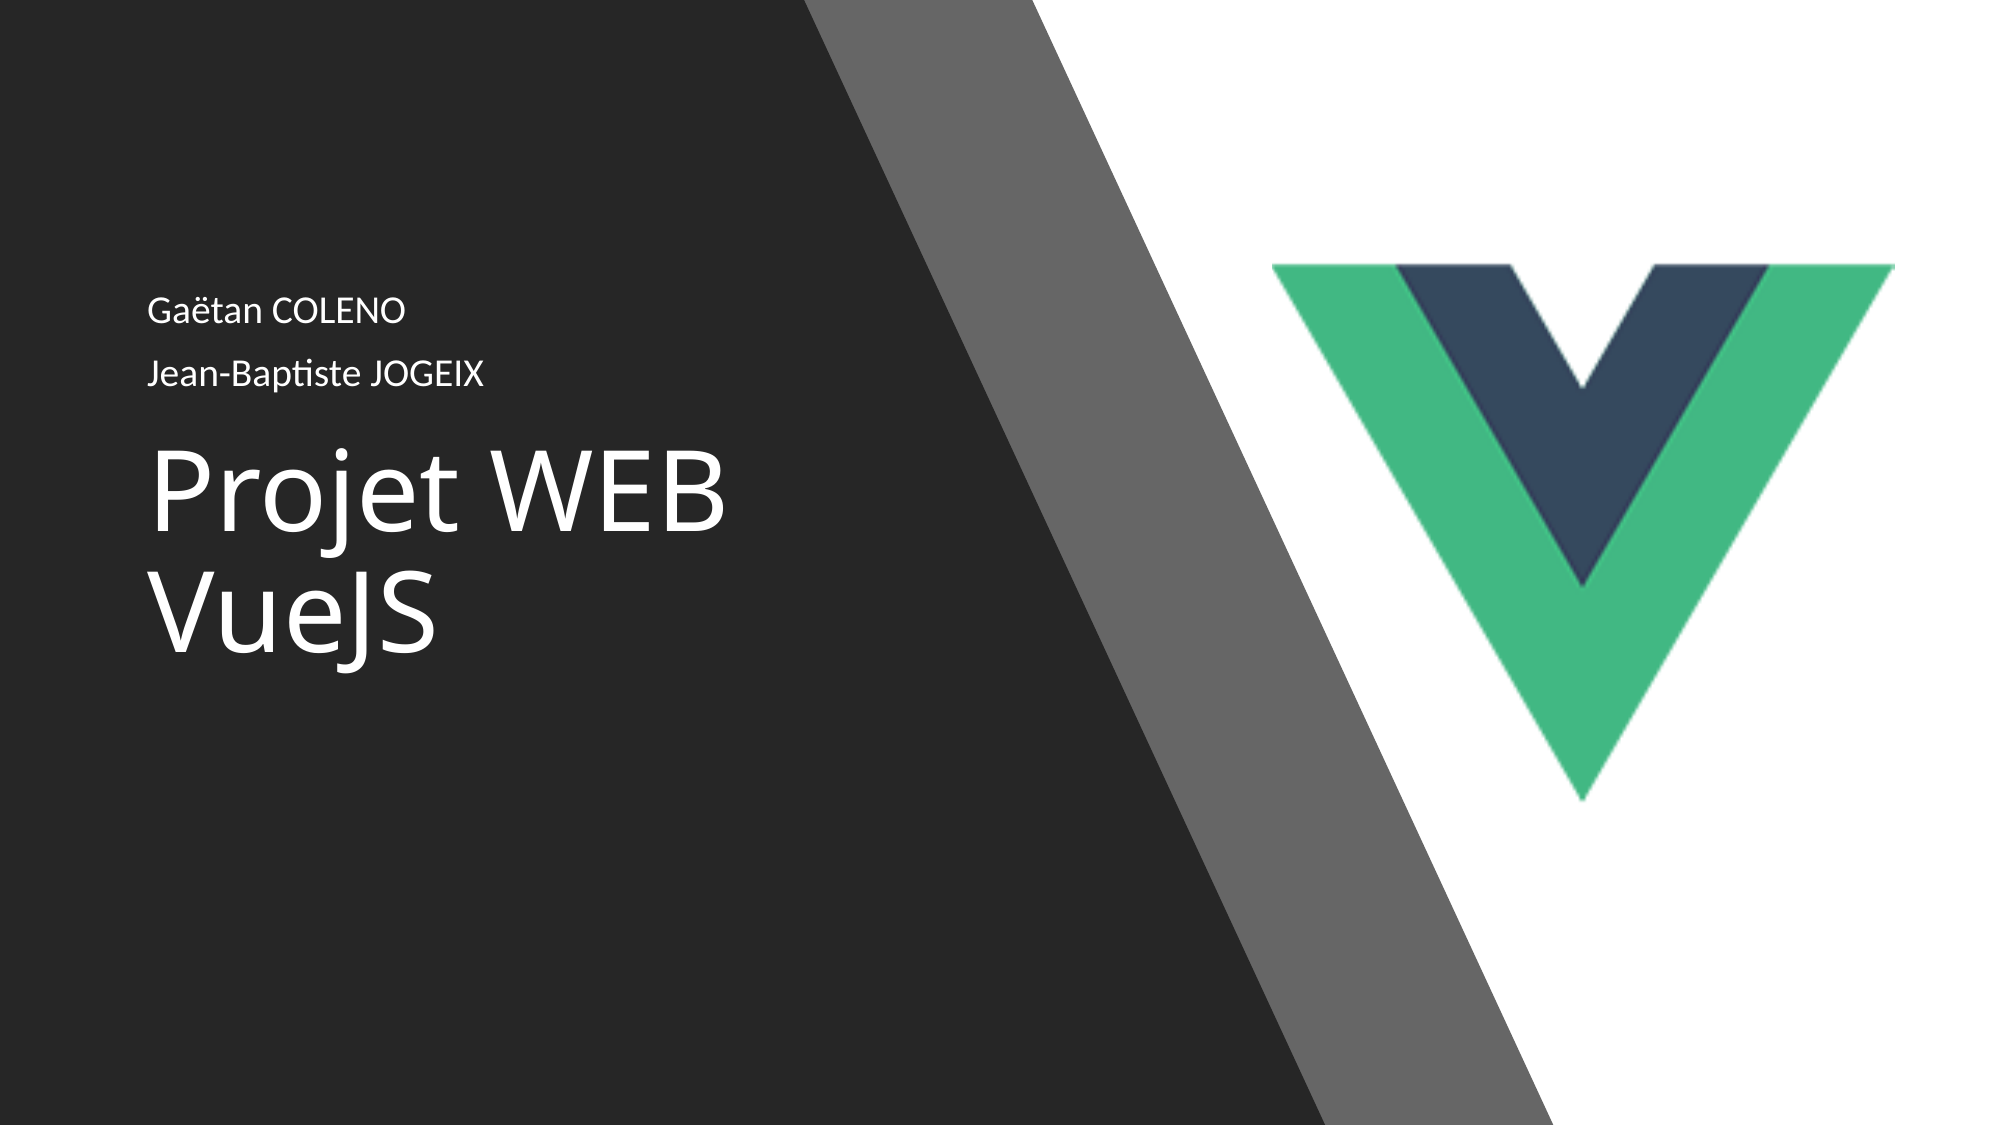

Gaëtan COLENO
Jean-Baptiste JOGEIX
# Projet WEB VueJS